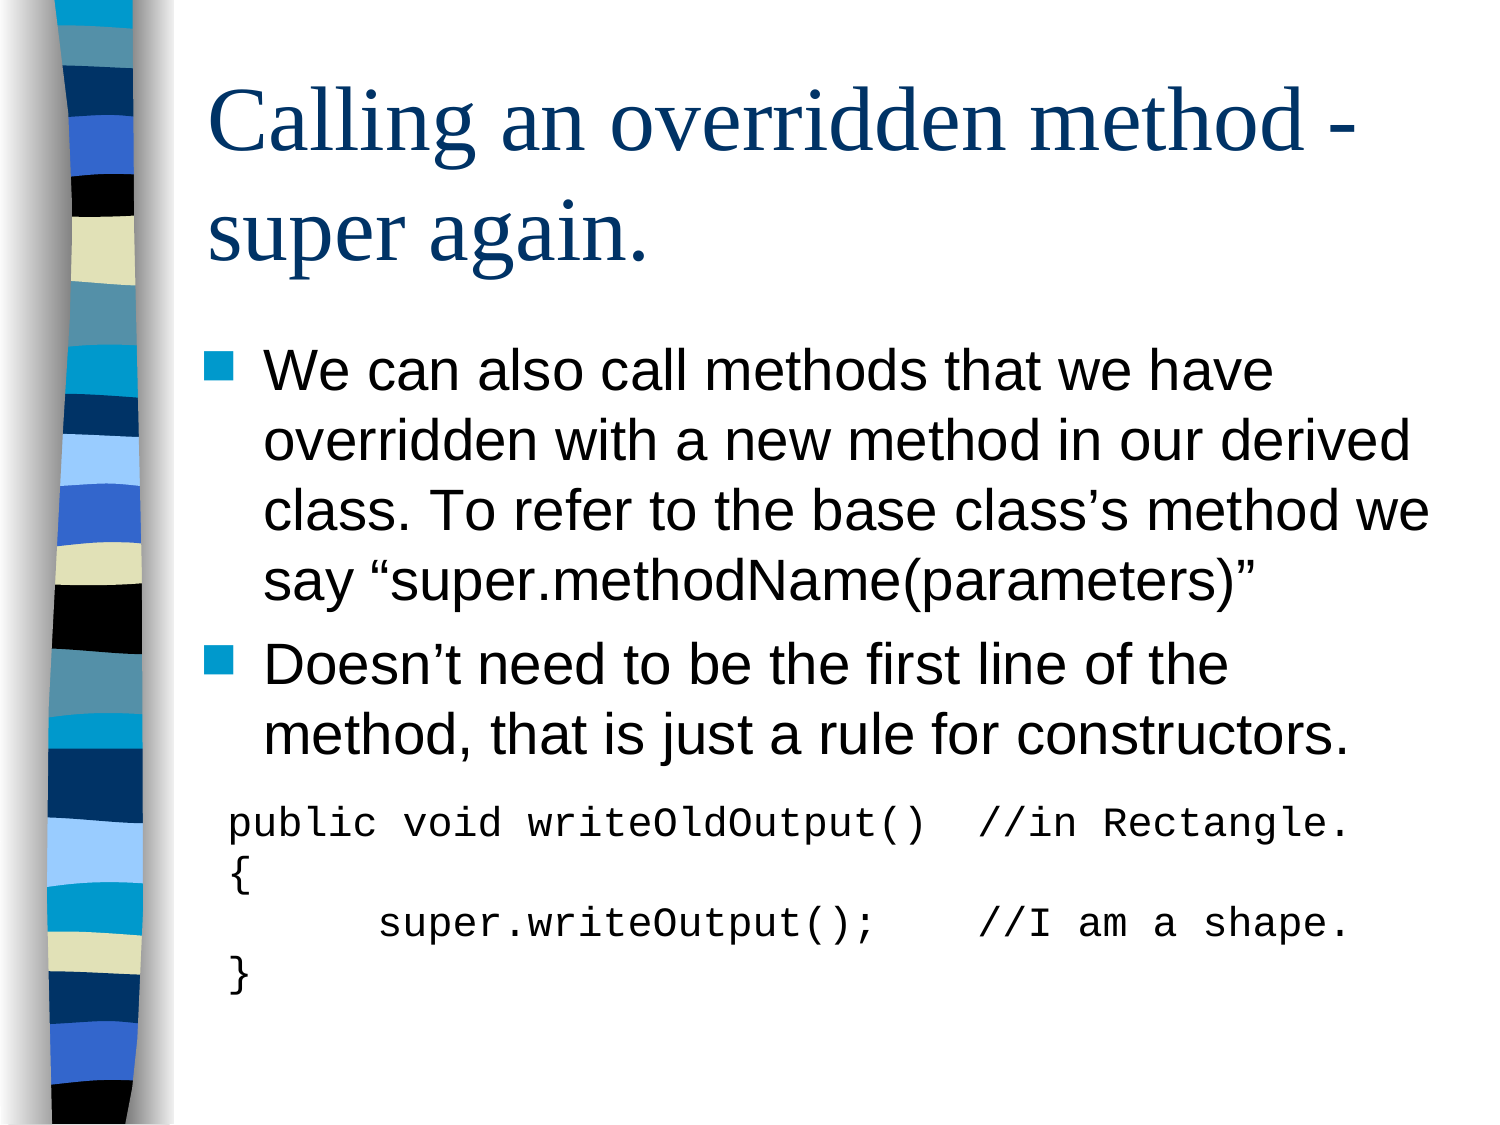

# Calling an overridden method -super again.
We can also call methods that we have overridden with a new method in our derived class. To refer to the base class’s method we say “super.methodName(parameters)”
Doesn’t need to be the first line of the method, that is just a rule for constructors.
public void writeOldOutput()	//in Rectangle.
{
	super.writeOutput();	//I am a shape.
}